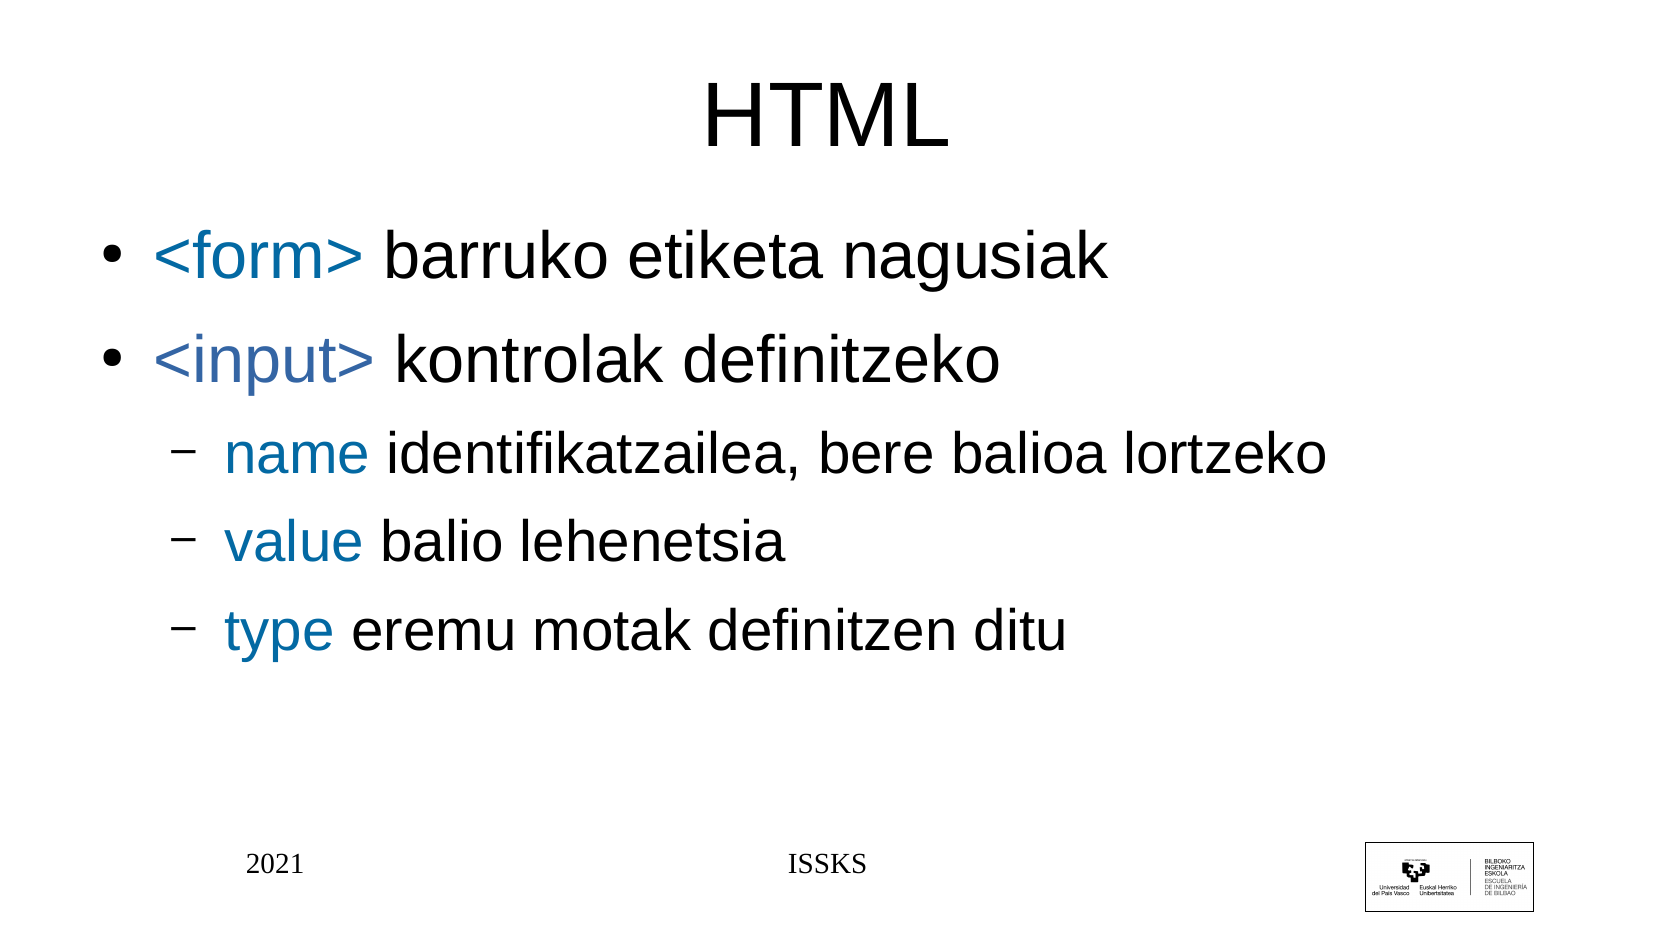

# HTML
<form> barruko etiketa nagusiak
<input> kontrolak definitzeko
name identifikatzailea, bere balioa lortzeko
value balio lehenetsia
type eremu motak definitzen ditu